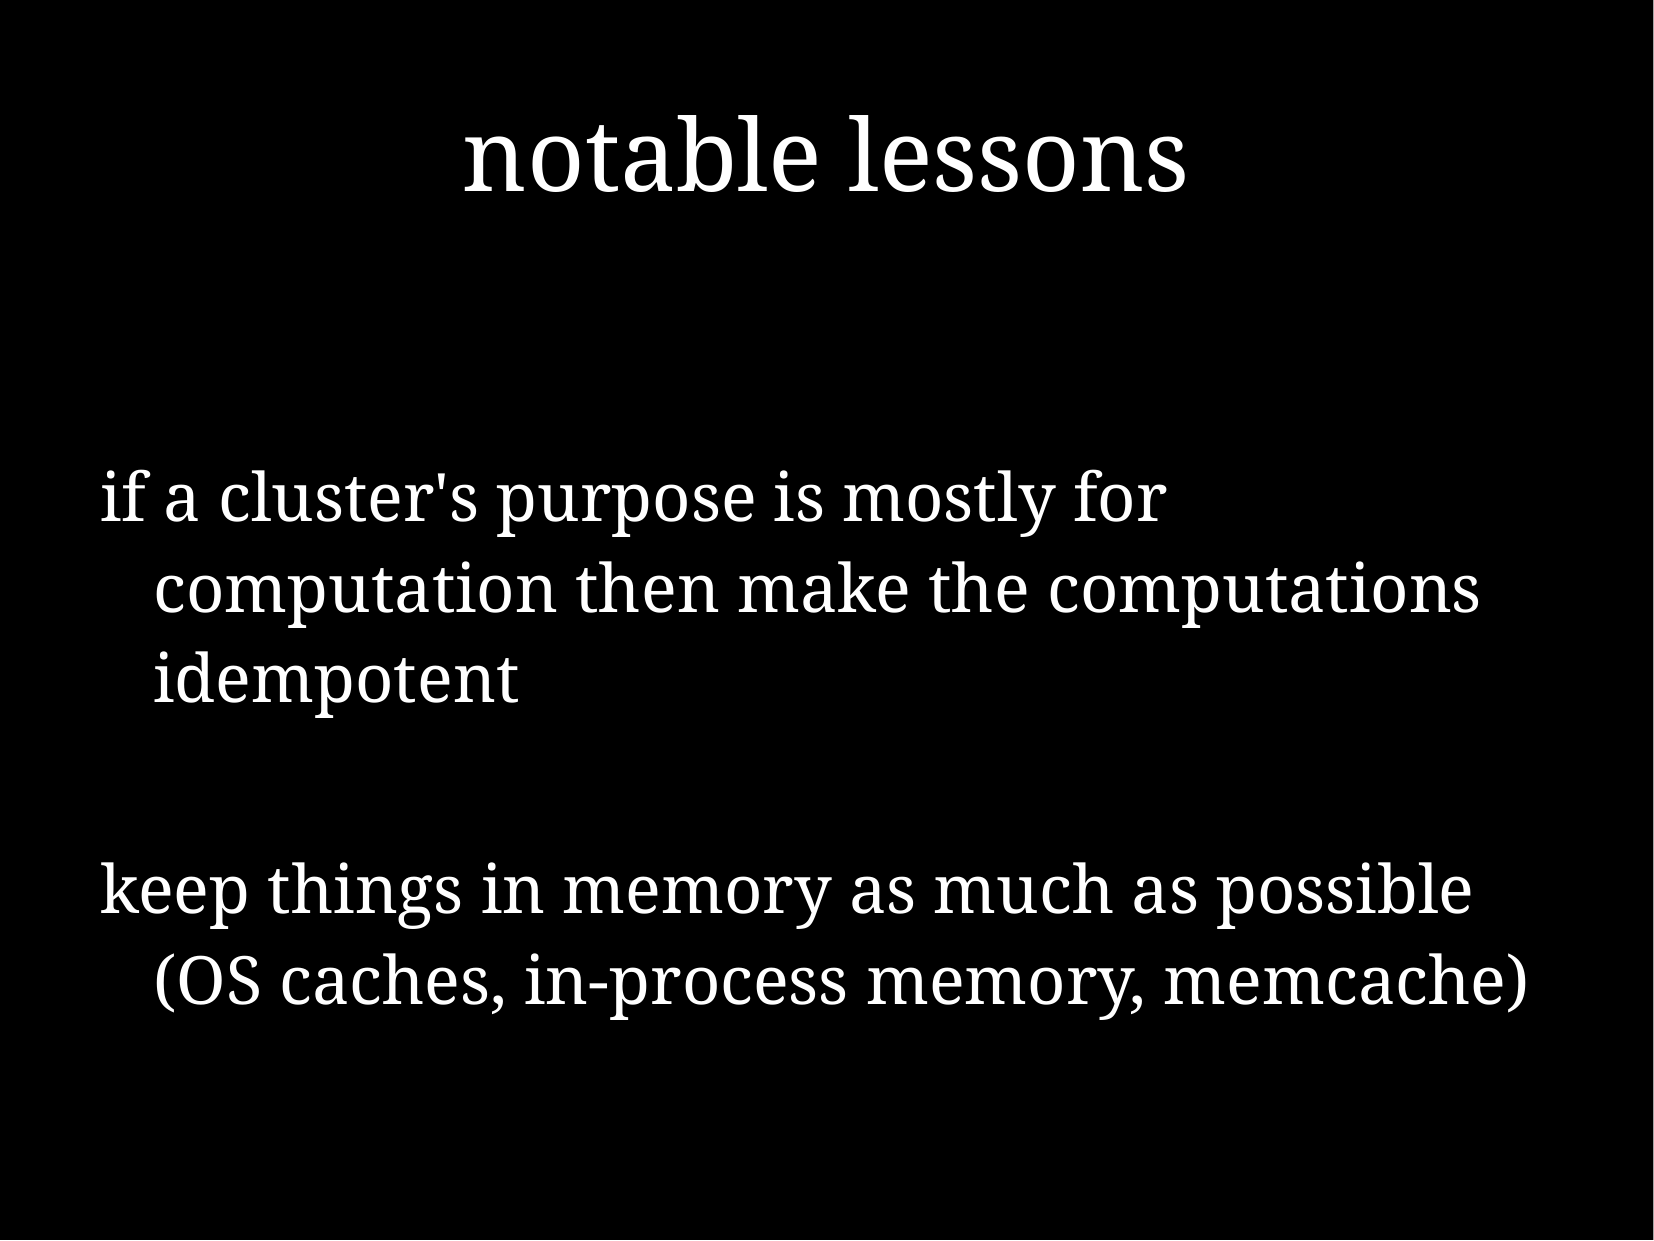

# notable lessons
if a cluster's purpose is mostly for computation then make the computations idempotent
keep things in memory as much as possible (OS caches, in-process memory, memcache)